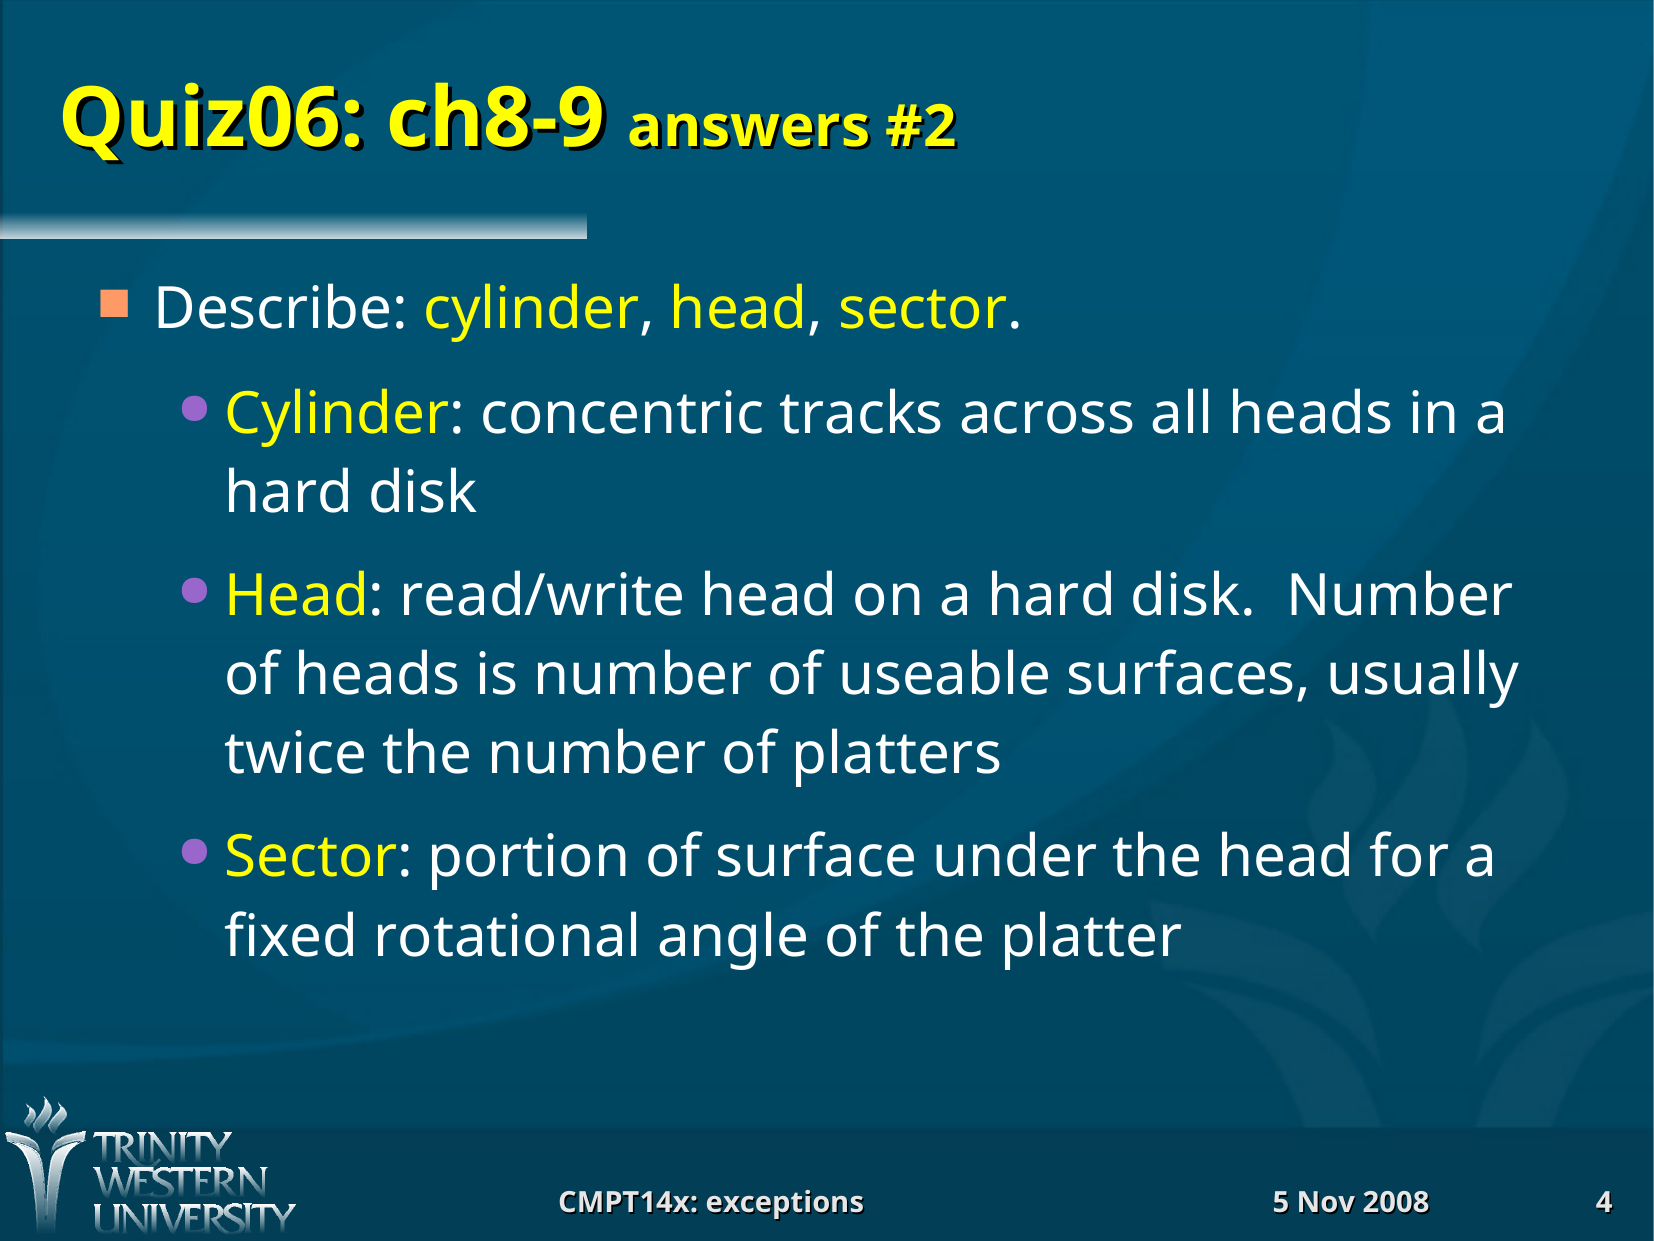

# Quiz06: ch8-9 answers #2
Describe: cylinder, head, sector.
Cylinder: concentric tracks across all heads in a hard disk
Head: read/write head on a hard disk. Number of heads is number of useable surfaces, usually twice the number of platters
Sector: portion of surface under the head for a fixed rotational angle of the platter
CMPT14x: exceptions
5 Nov 2008
4